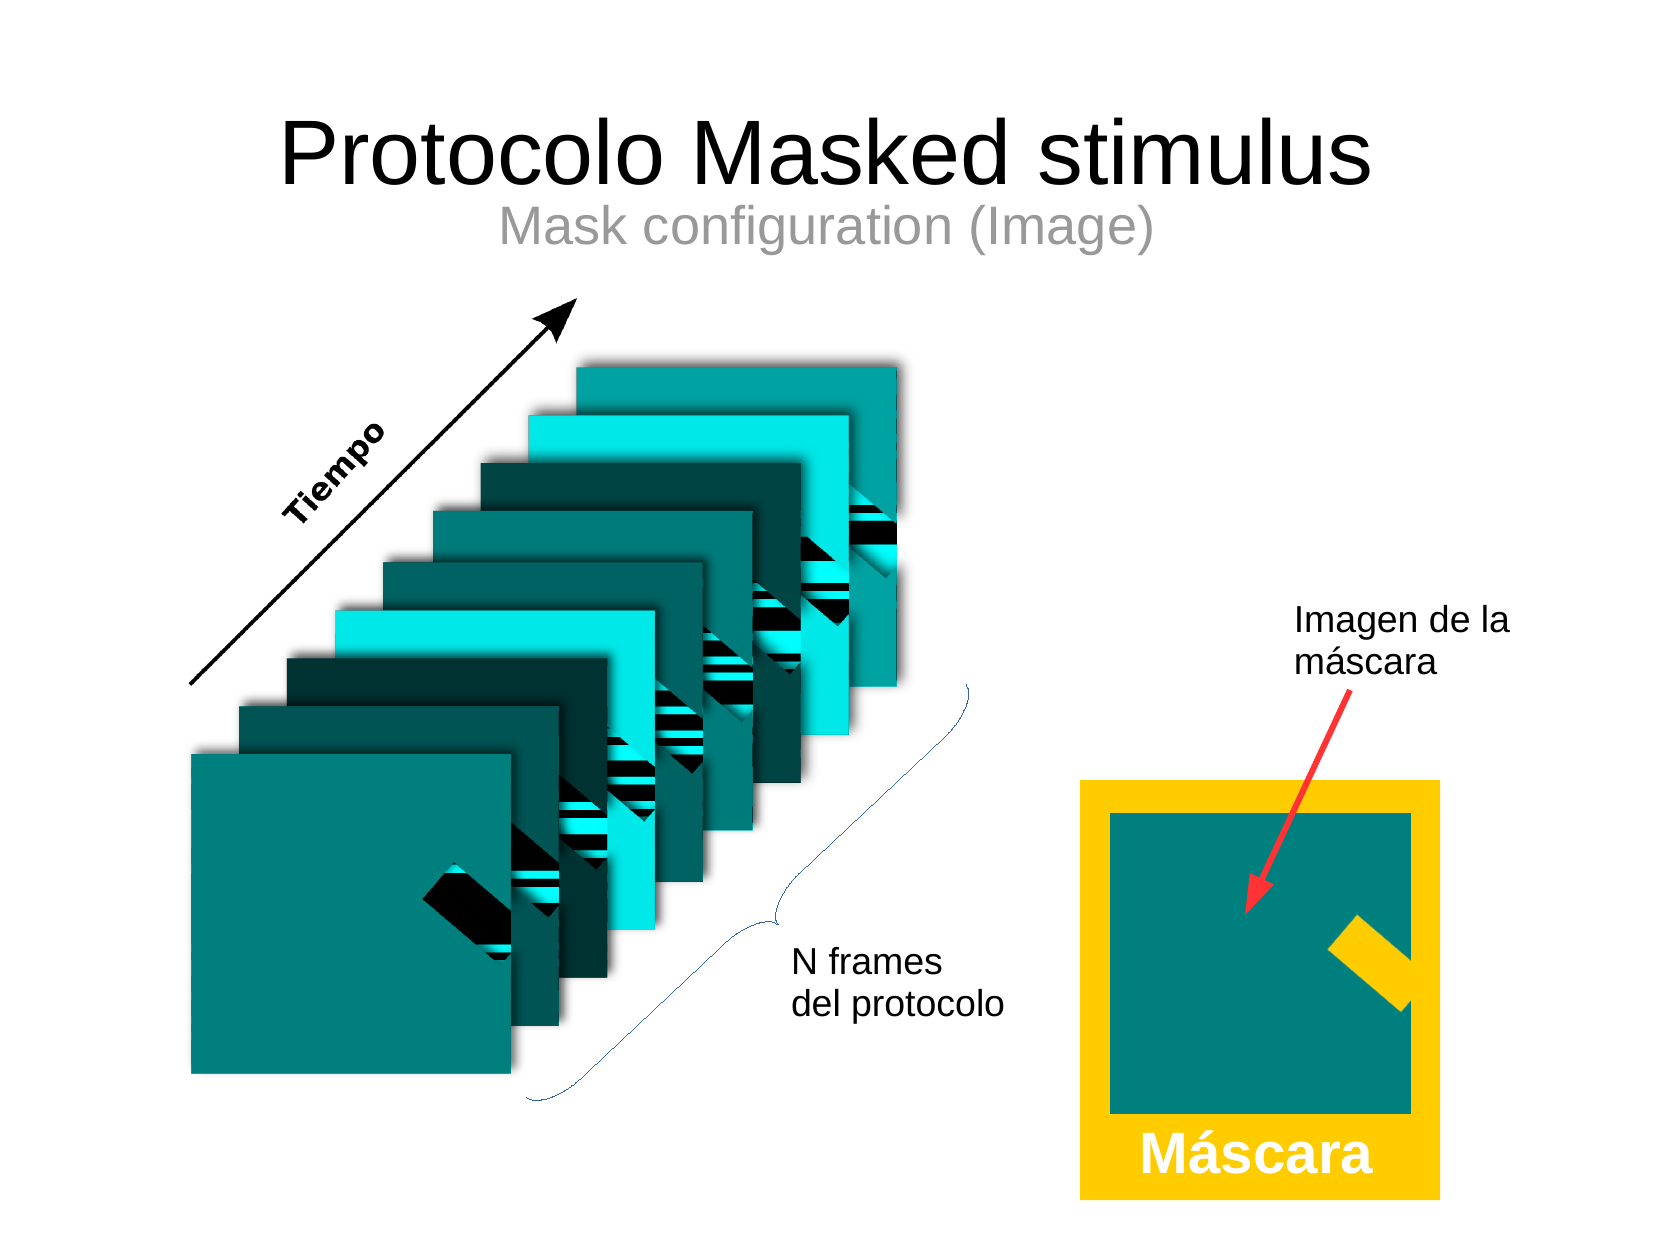

# Protocolo Masked stimulus
Mask configuration (Image)
Imagen de la
máscara
N frames
del protocolo
Máscara